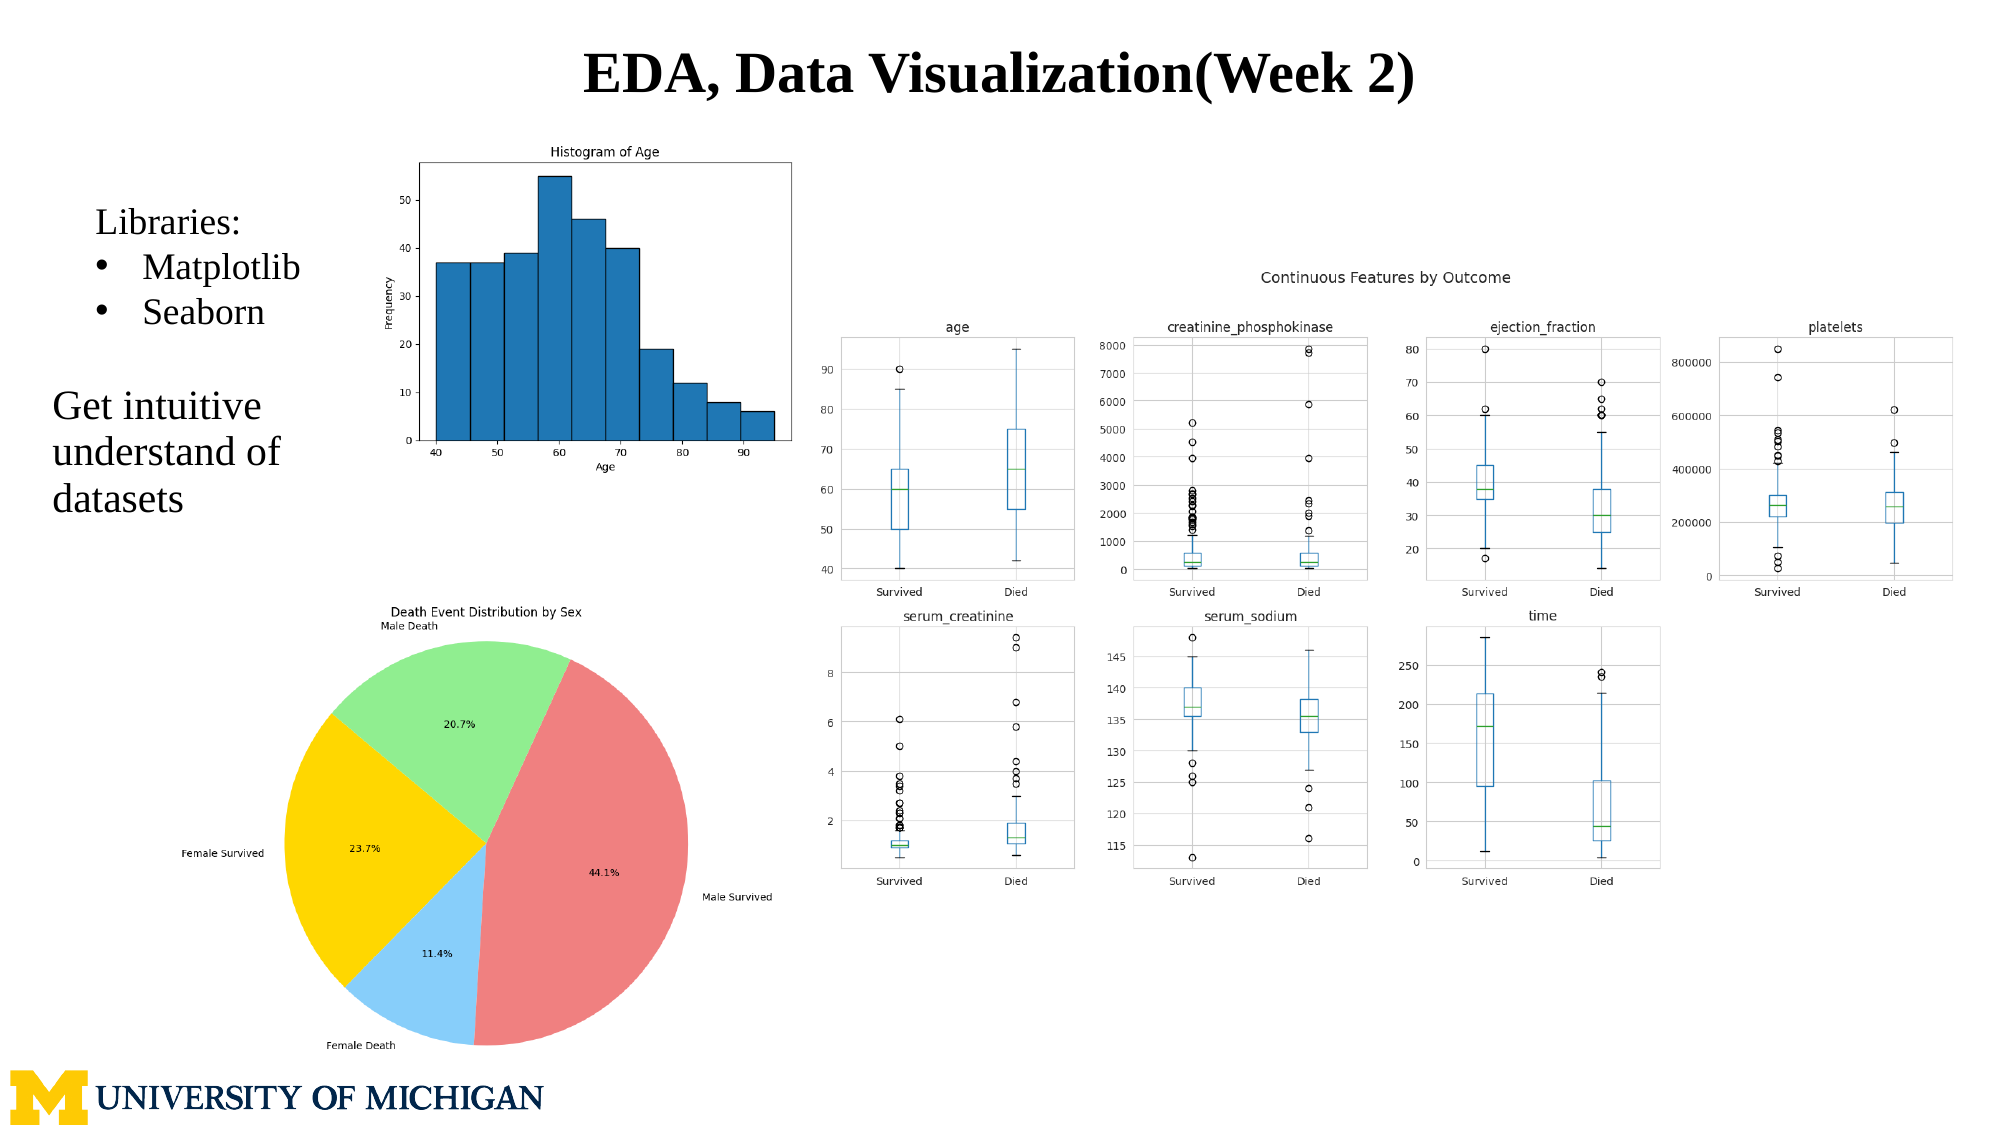

EDA, Data Visualization(Week 2)
Libraries:
Matplotlib
Seaborn
Get intuitive understand of datasets